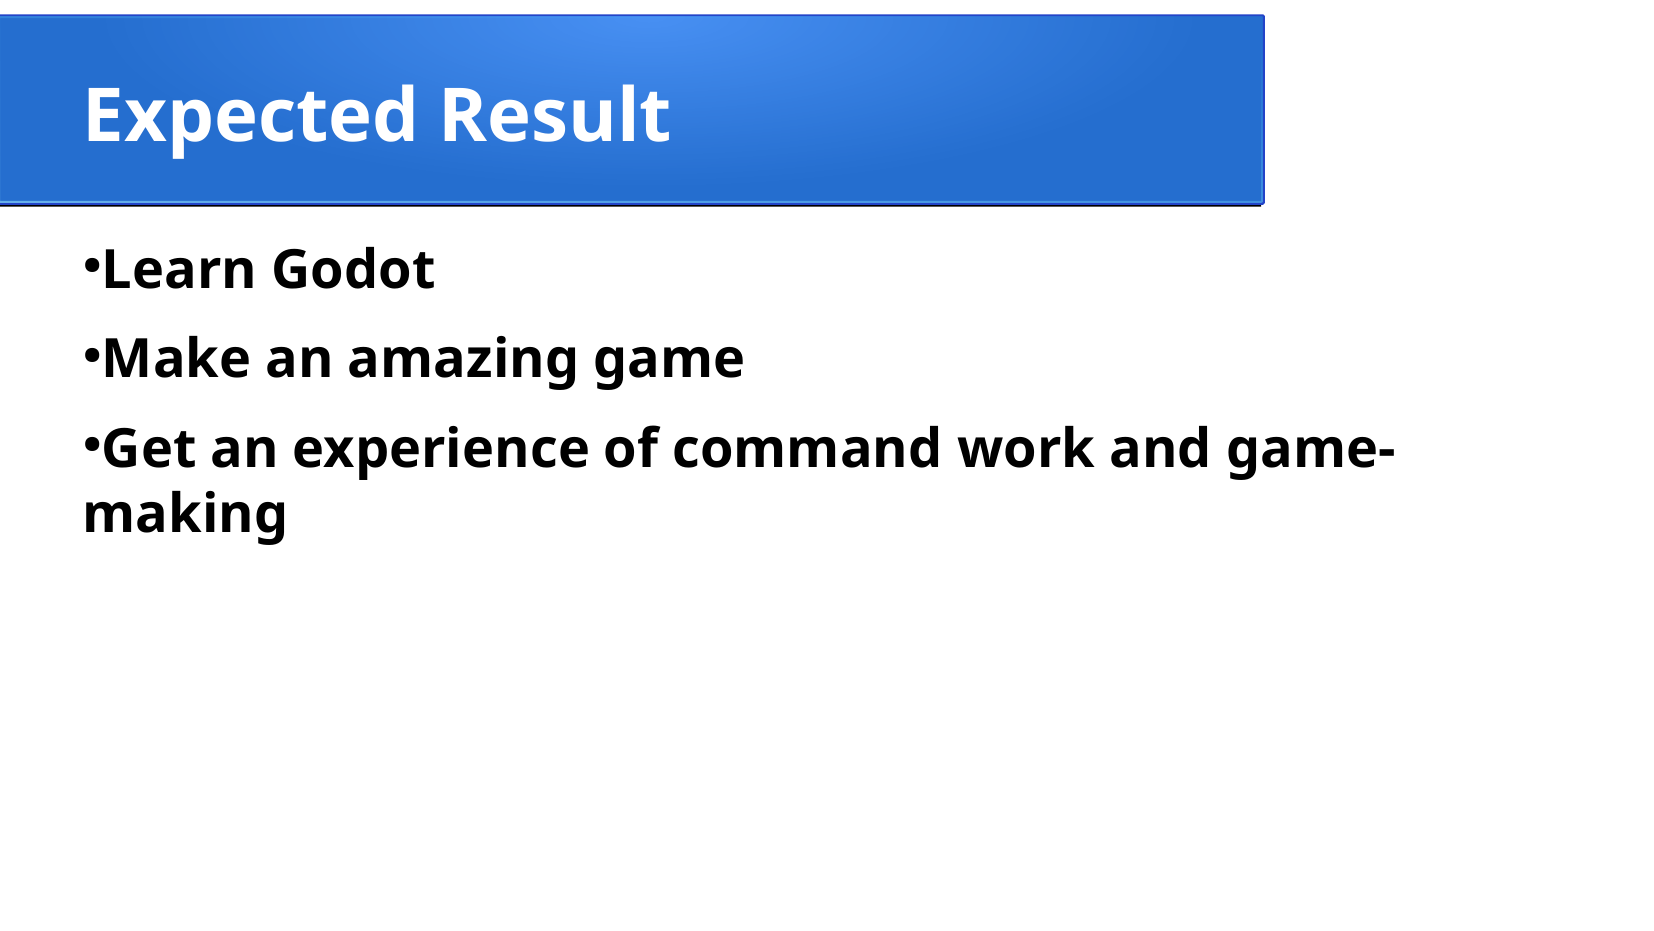

# Expected Result
Learn Godot
Make an amazing game
Get an experience of command work and game-making